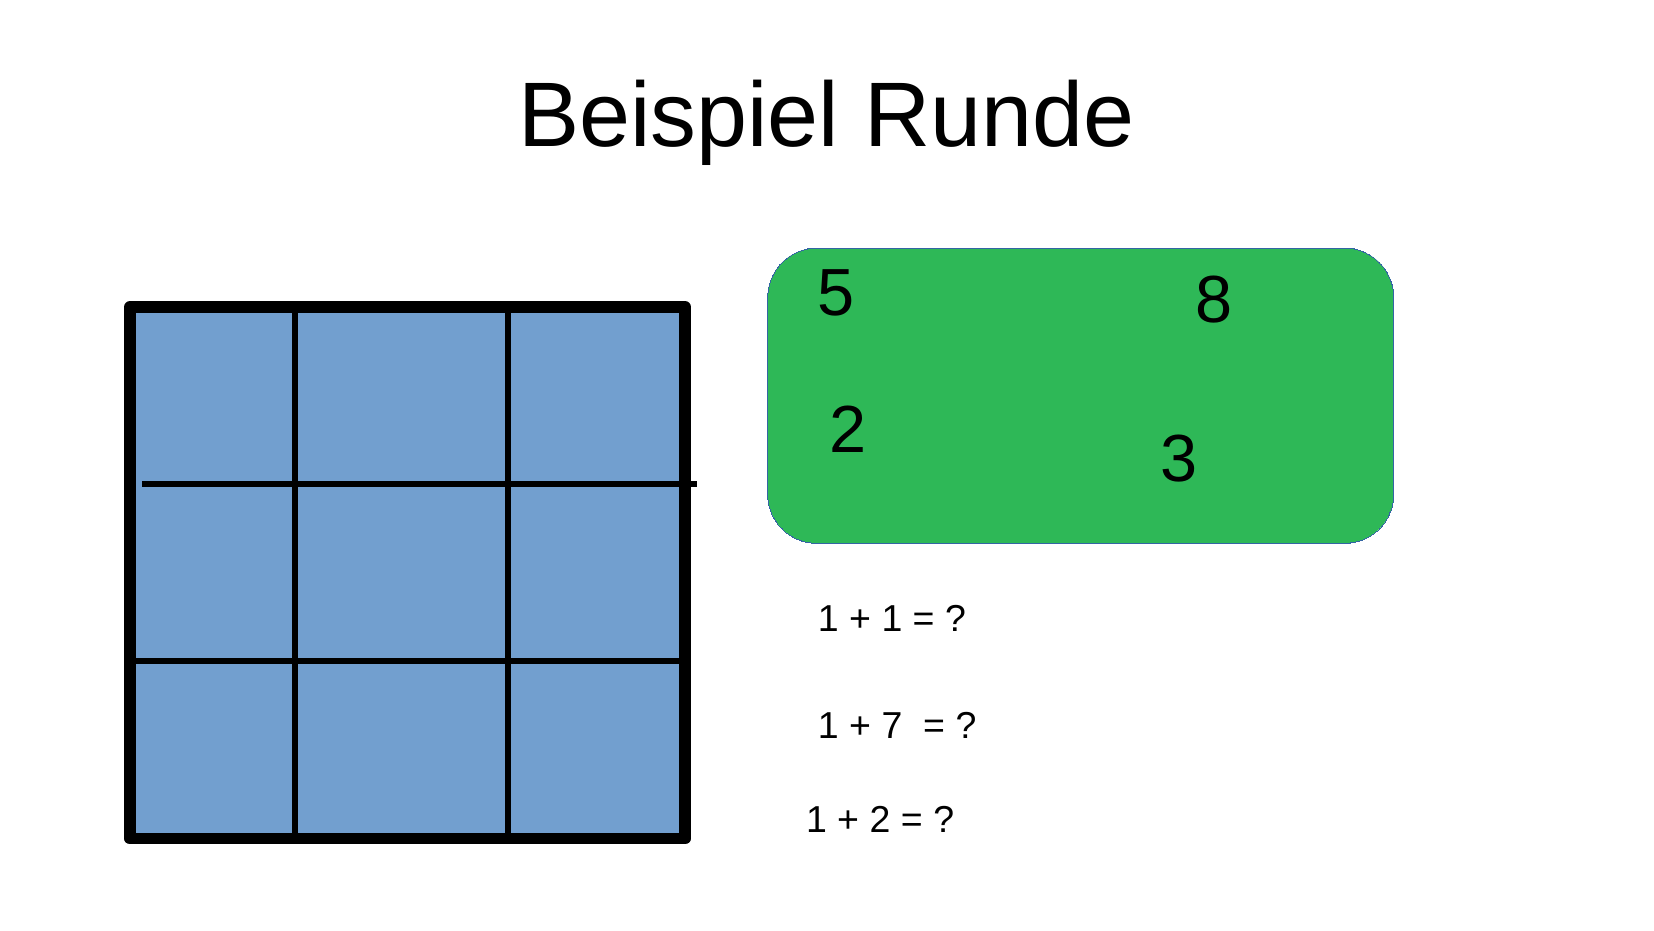

# Beispiel Runde
5
8
2
3
1 + 1 = ?
1 + 7 = ?
1 + 2 = ?